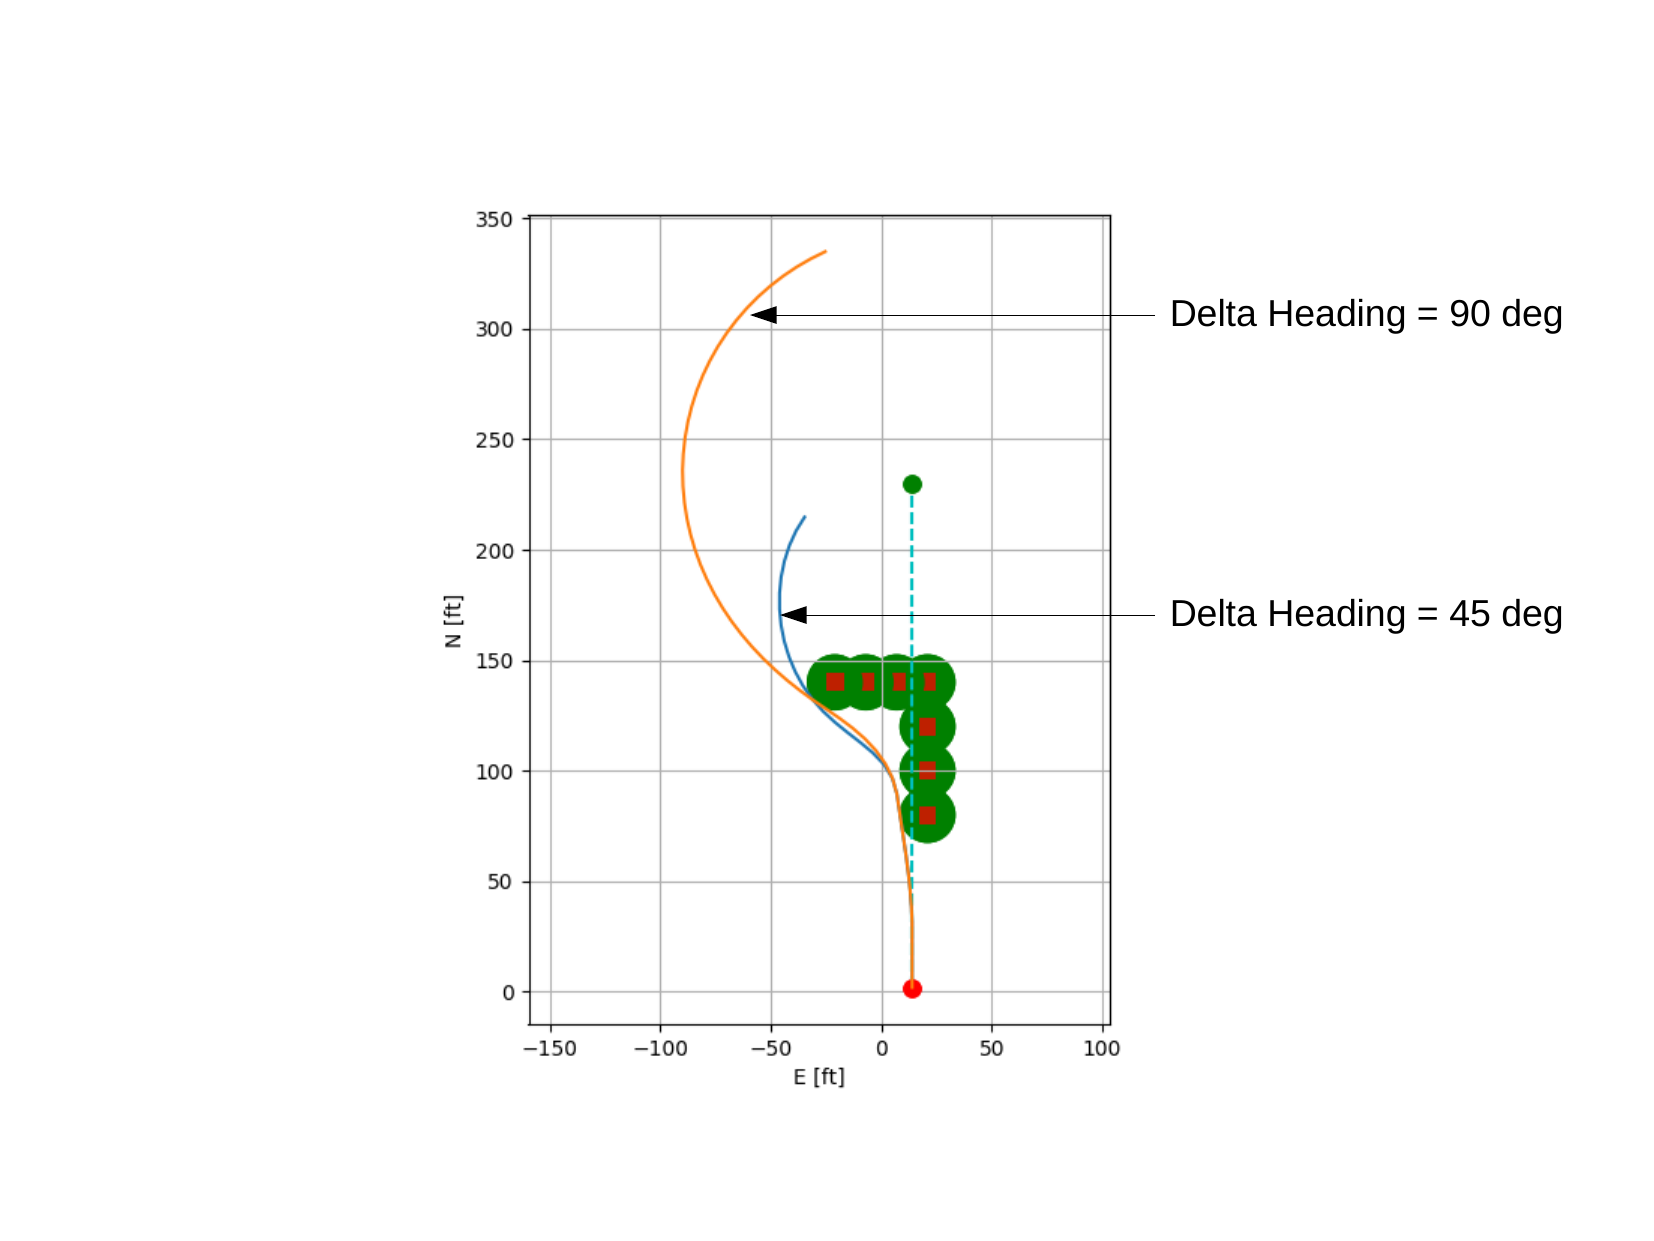

Delta Heading = 90 deg
Delta Heading = 45 deg